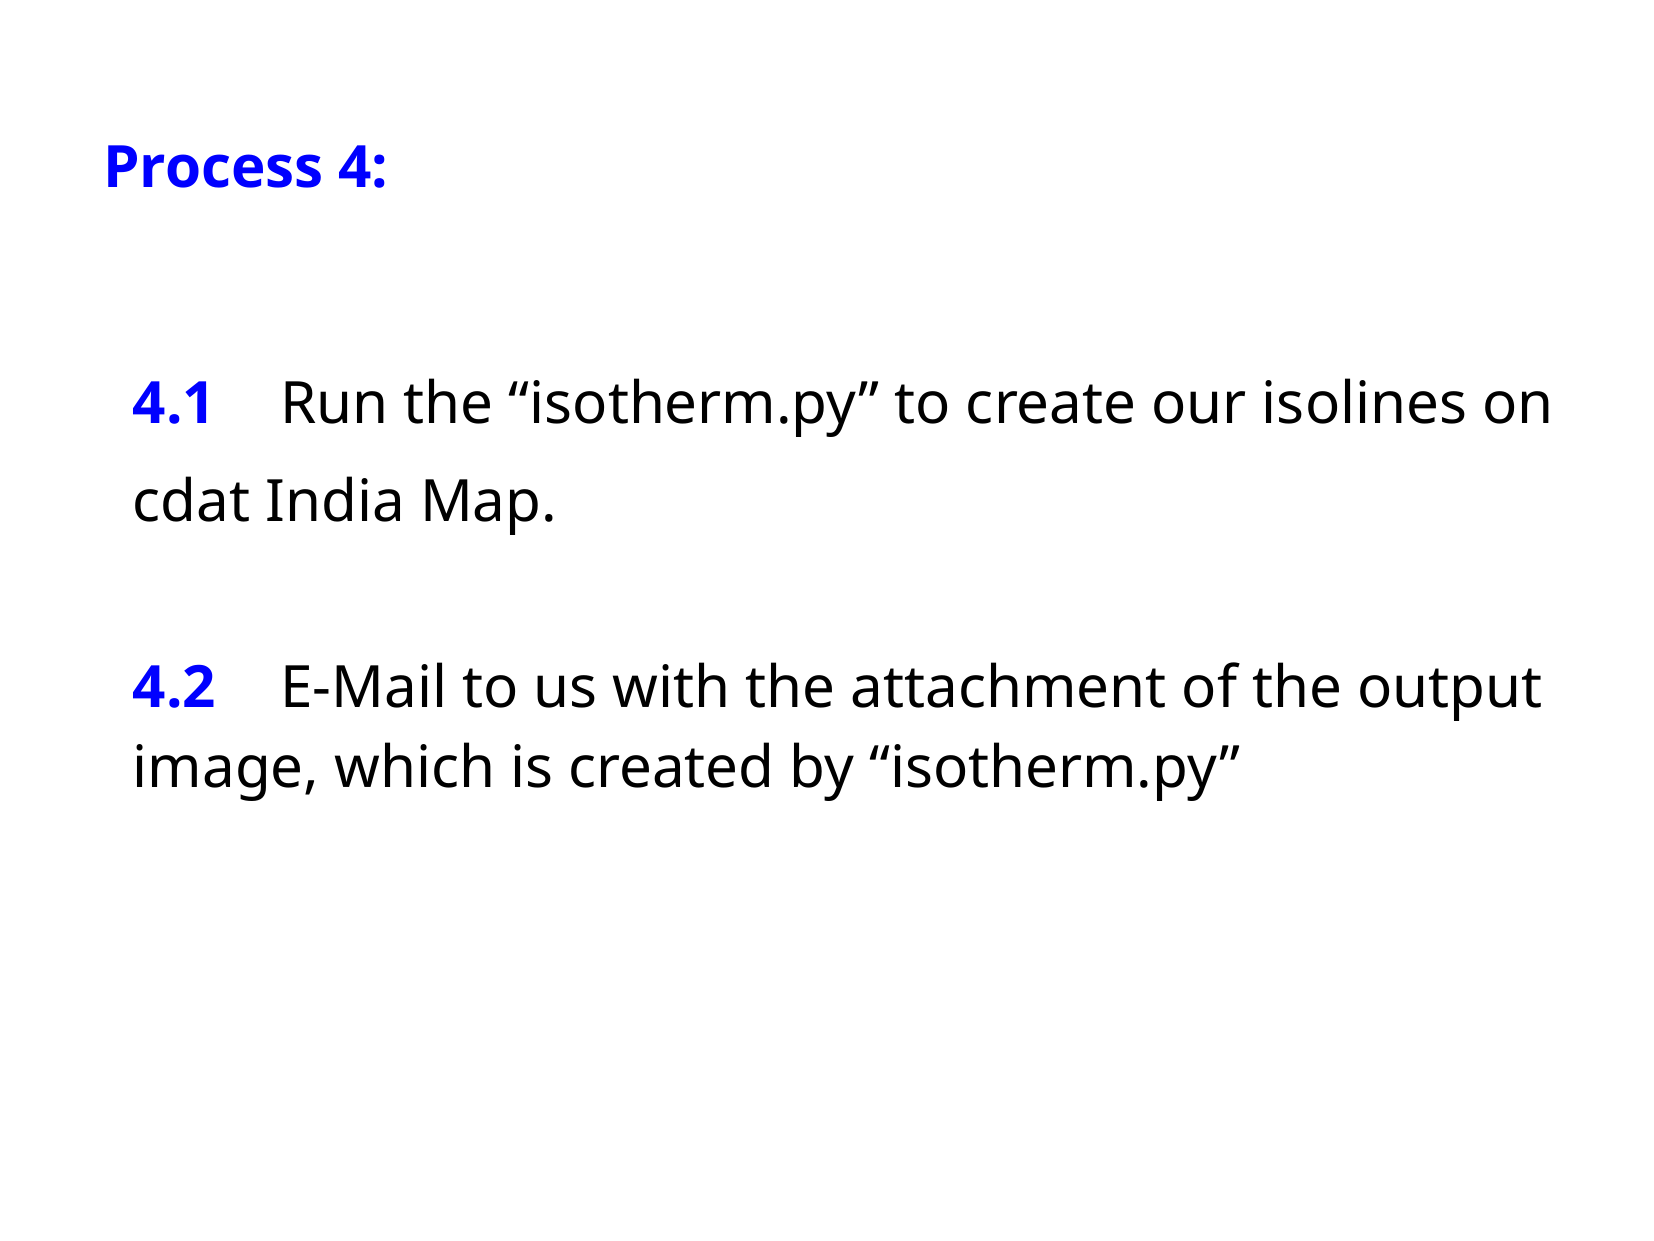

Process 4:
4.1 	Run the “isotherm.py” to create our isolines on cdat India Map.
4.2 	E-Mail to us with the attachment of the output image, which is created by “isotherm.py”